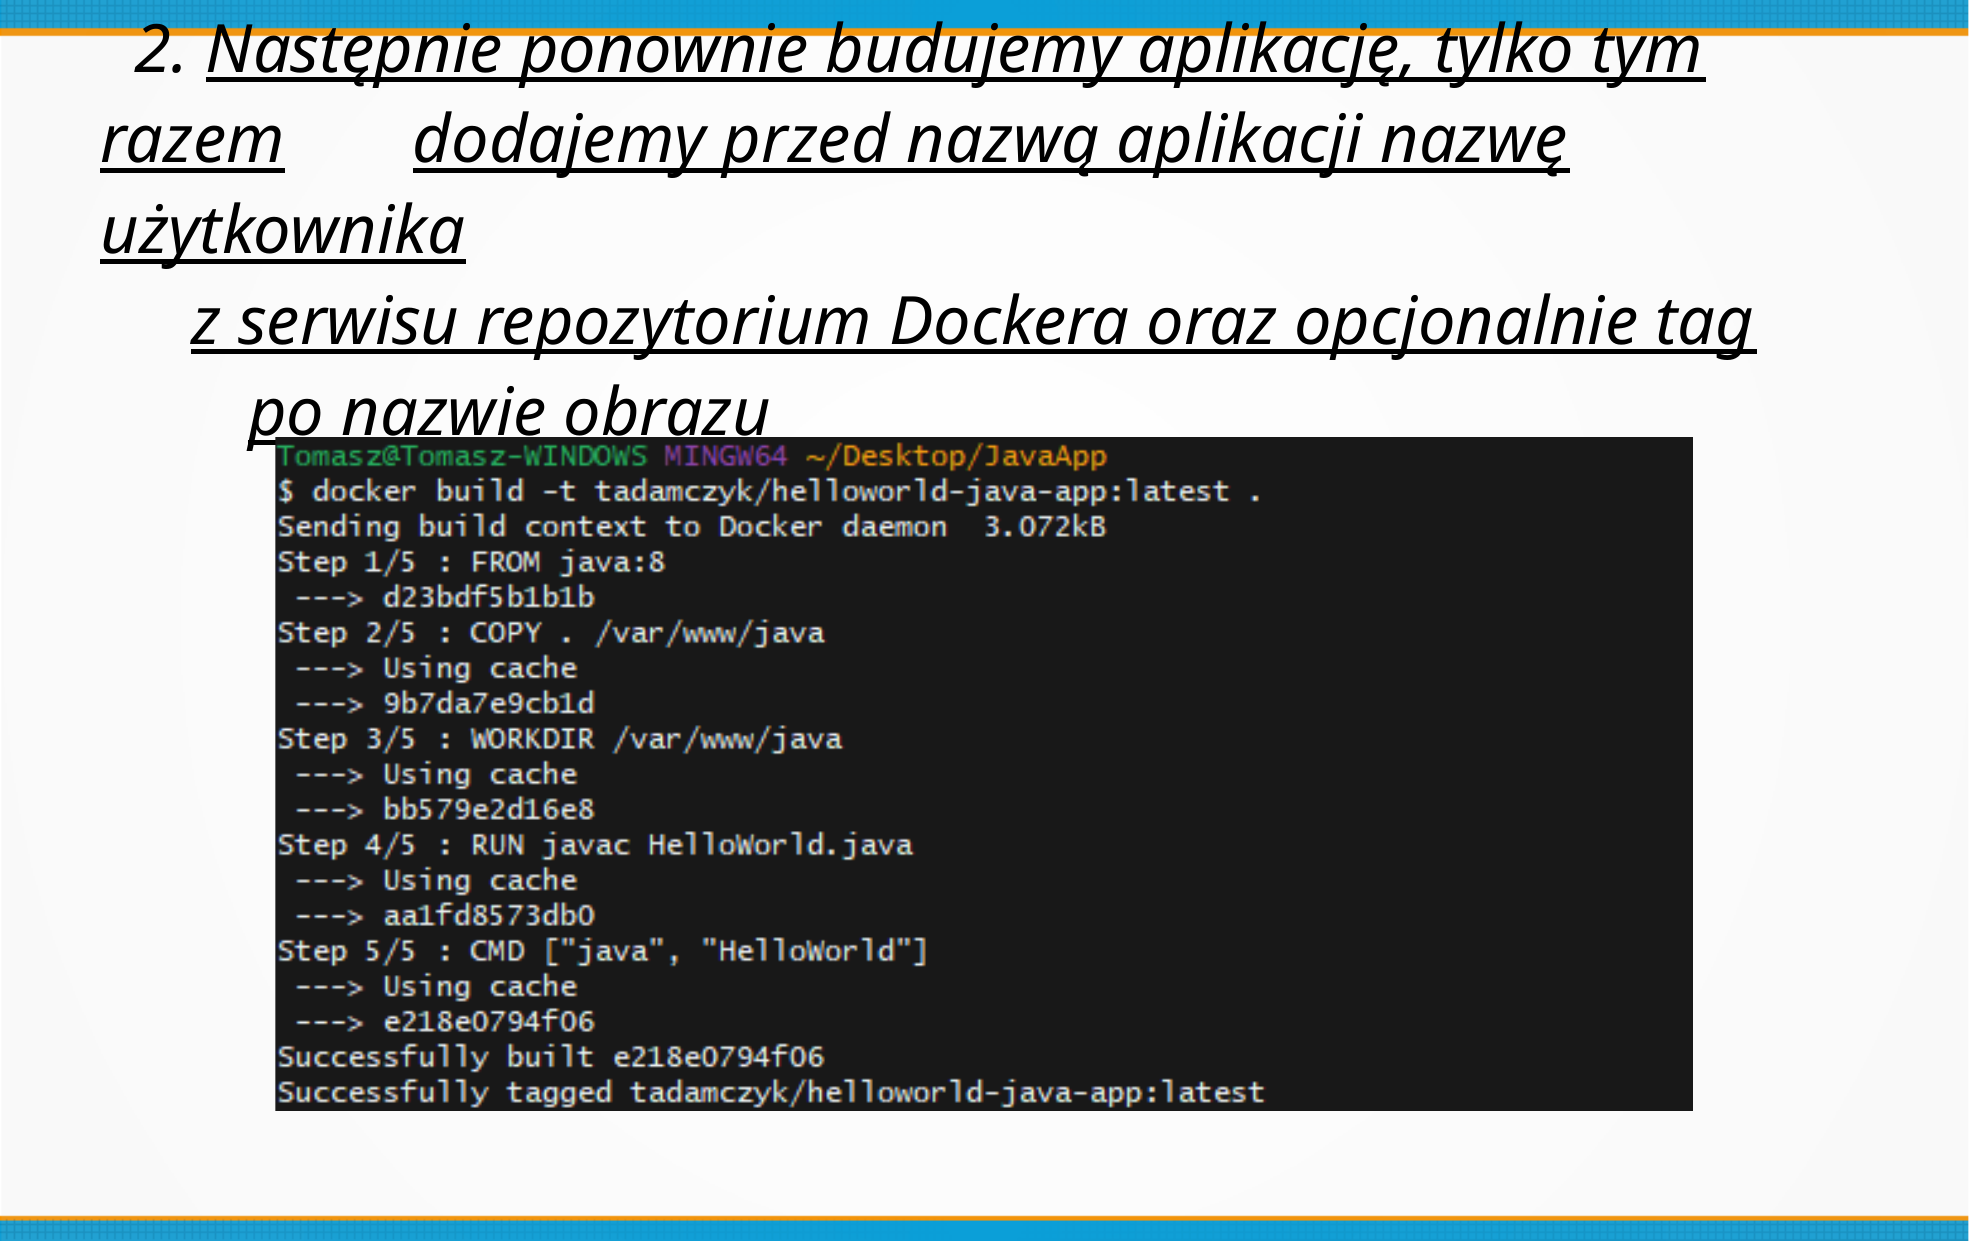

2. Następnie ponownie budujemy aplikację, tylko tym razem		 dodajemy przed nazwą aplikacji nazwę użytkownika
	 z serwisu repozytorium Dockera oraz opcjonalnie tag
		po nazwie obrazu
#